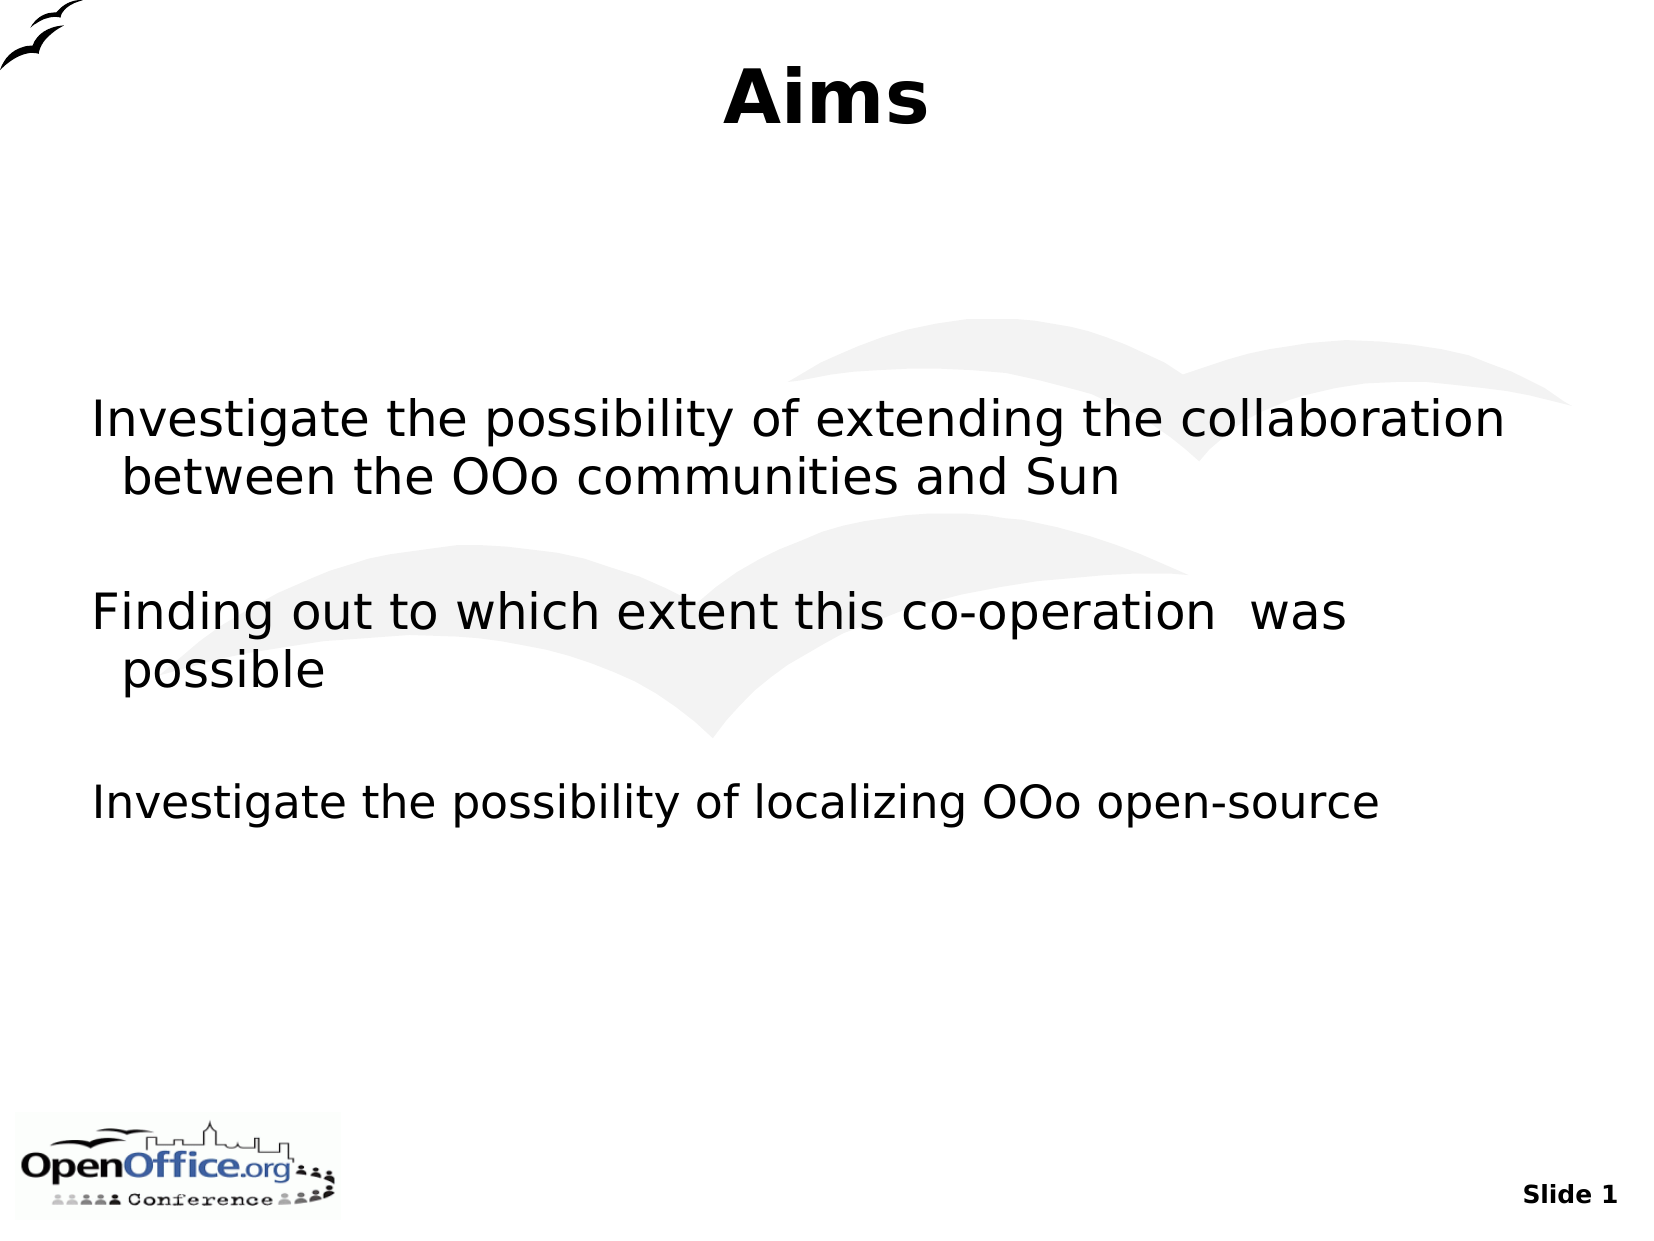

# Aims
Investigate the possibility of extending the collaboration between the OOo communities and Sun
Finding out to which extent this co-operation was possible
Investigate the possibility of localizing OOo open-source